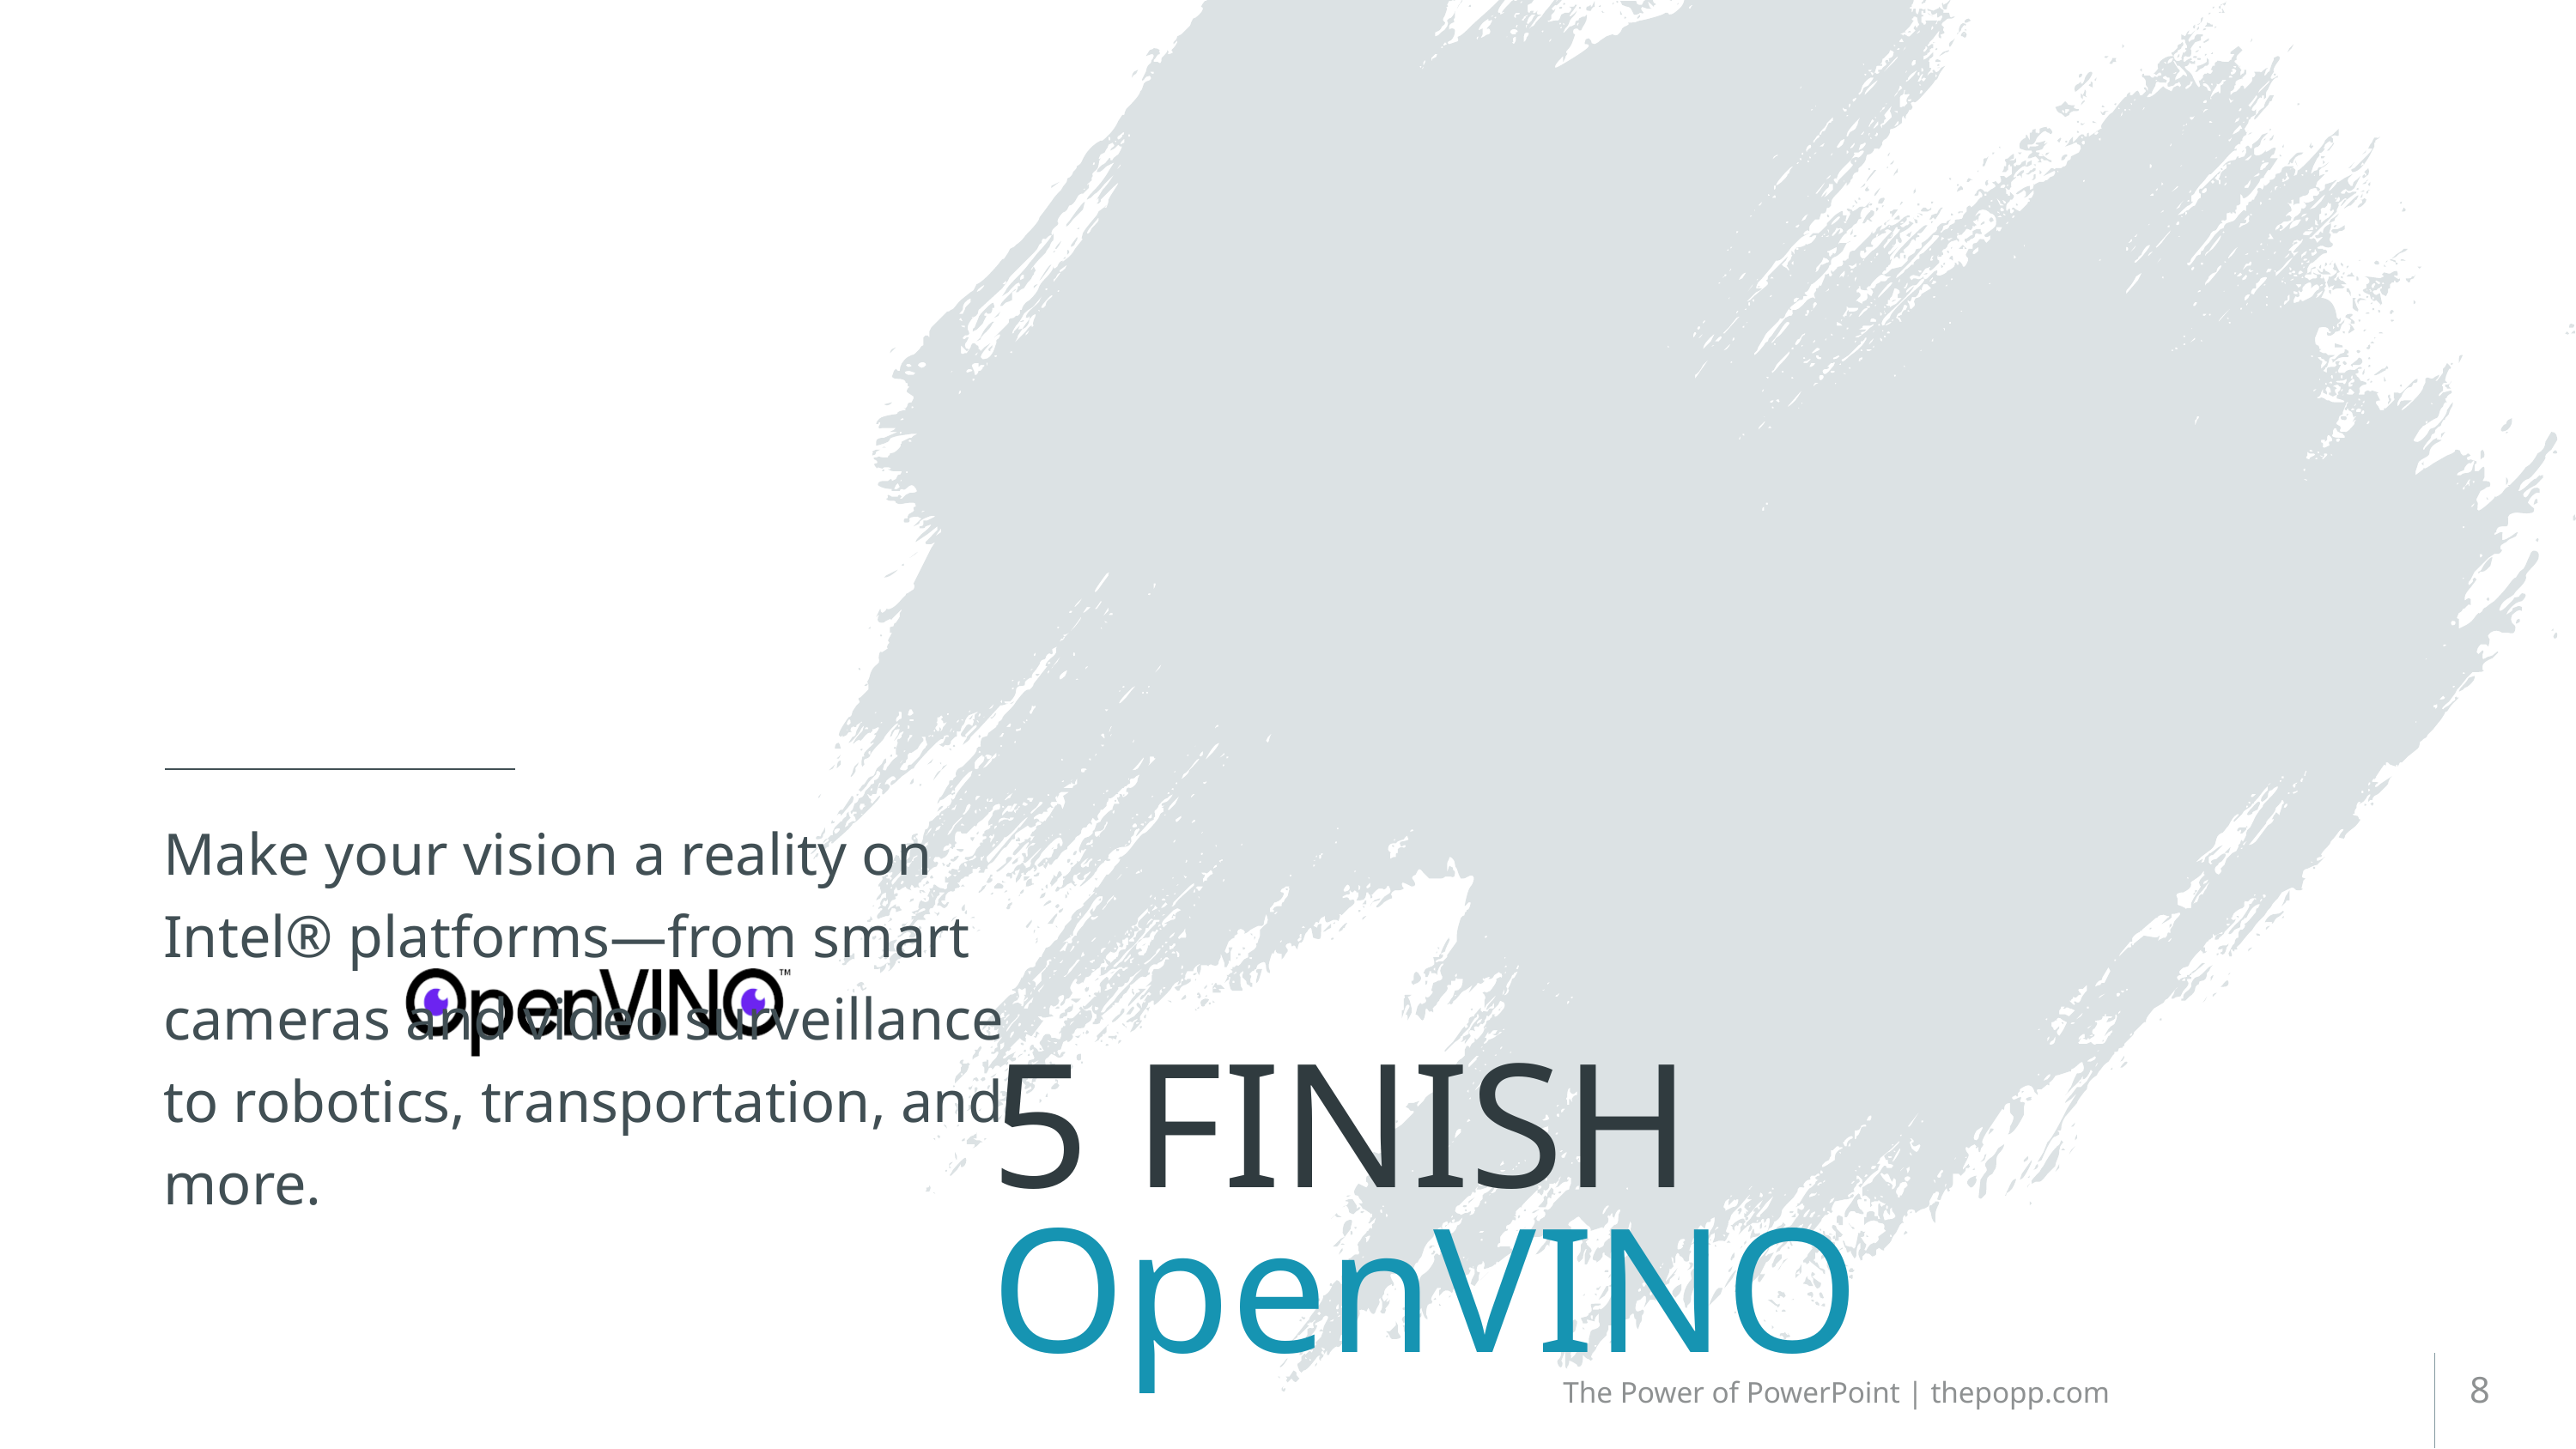

# 5 FINISH OpenVINO
Make your vision a reality on Intel® platforms—from smart cameras and video surveillance to robotics, transportation, and more.
The Power of PowerPoint | thepopp.com